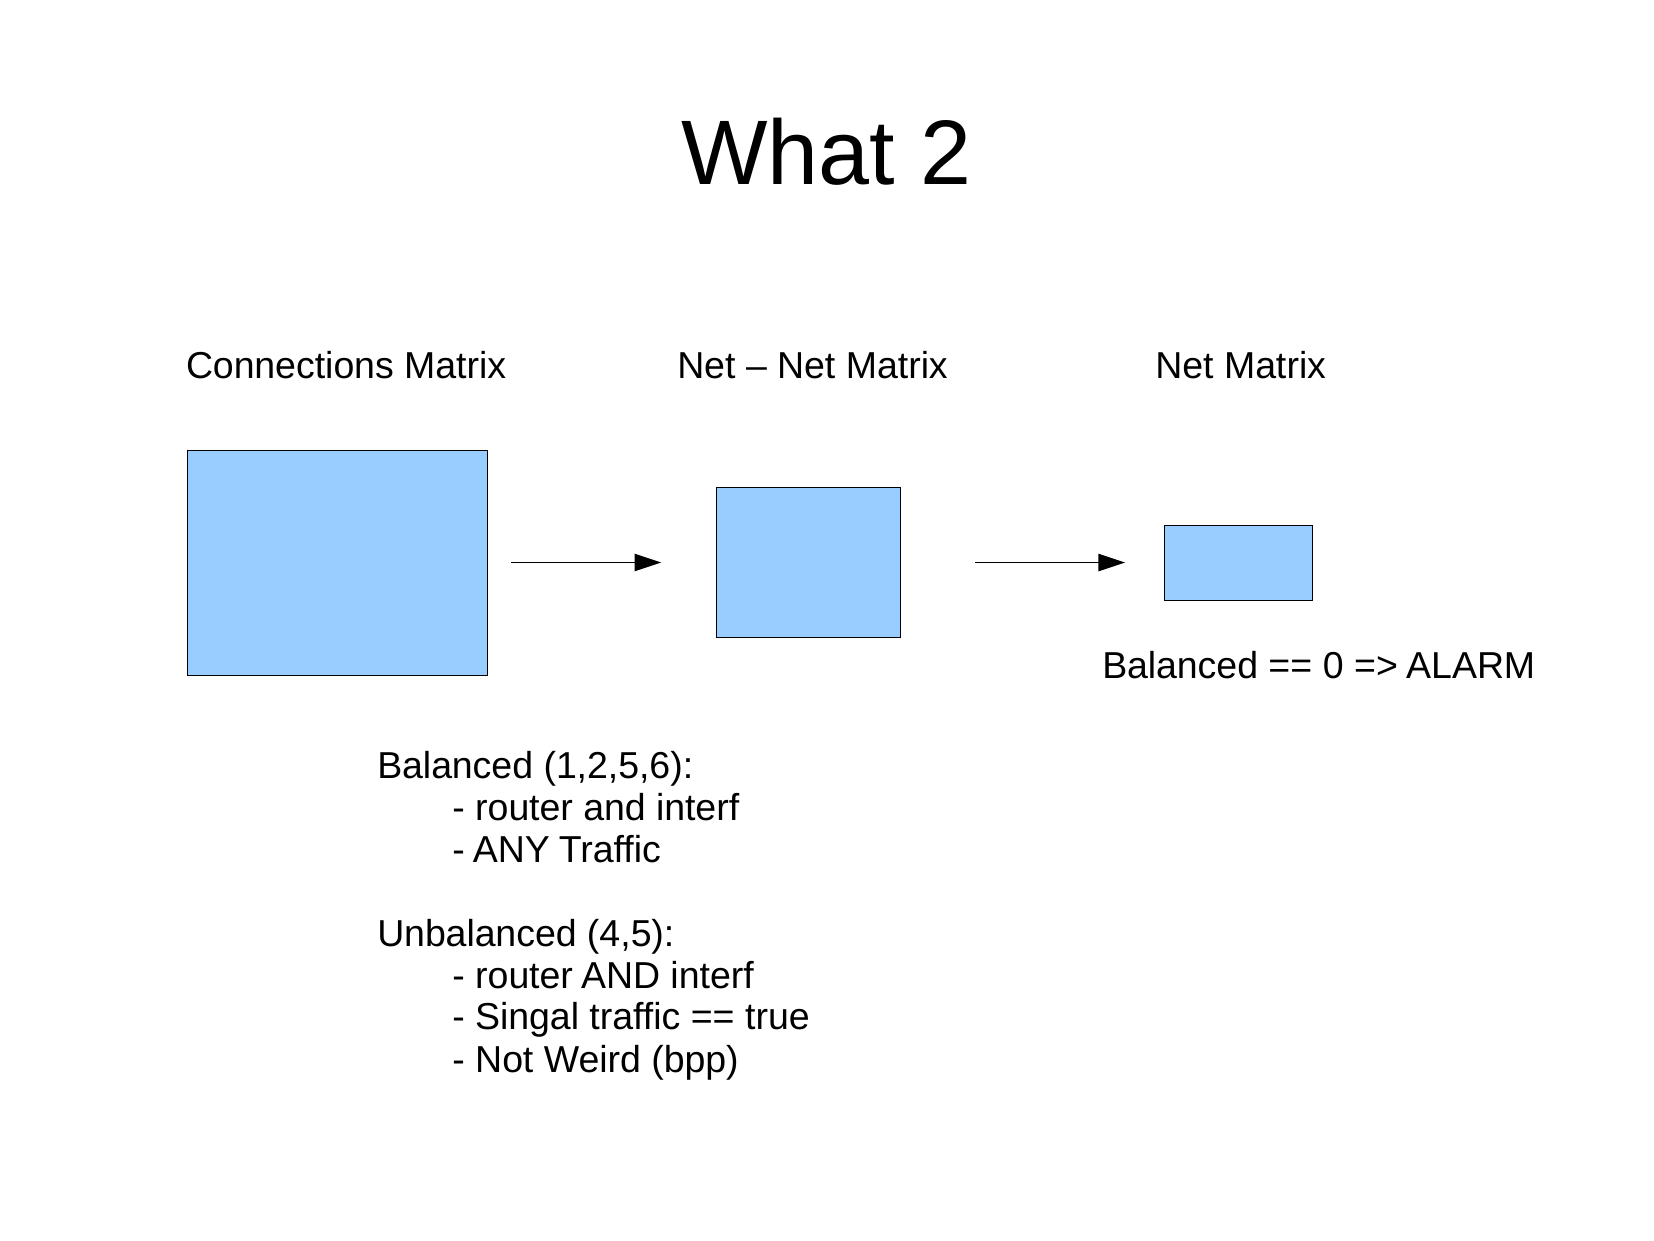

# What 2
Connections Matrix
Net – Net Matrix
Net Matrix
Balanced == 0 => ALARM
Balanced (1,2,5,6):
	- router and interf
	- ANY Traffic
Unbalanced (4,5):
	- router AND interf
	- Singal traffic == true
	- Not Weird (bpp)